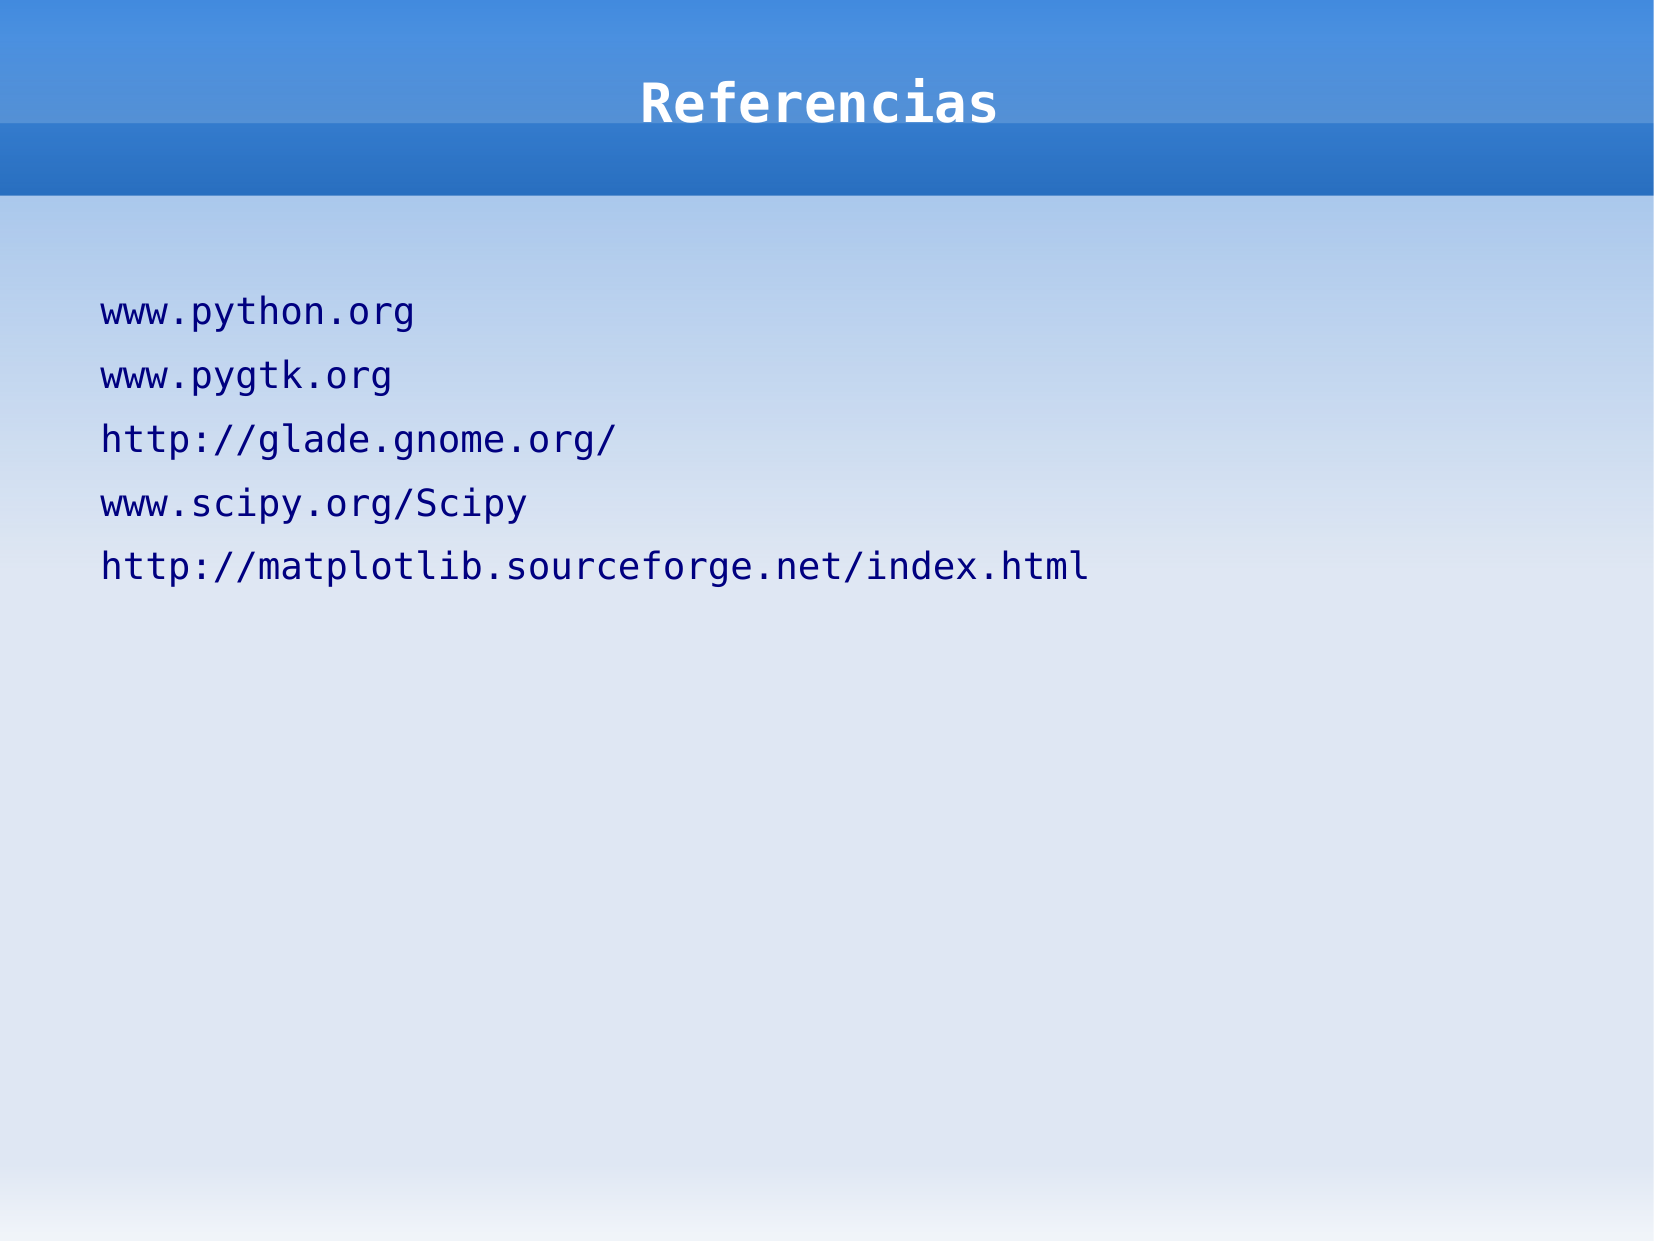

# Referencias
www.python.org
www.pygtk.org
http://glade.gnome.org/
www.scipy.org/Scipy
http://matplotlib.sourceforge.net/index.html